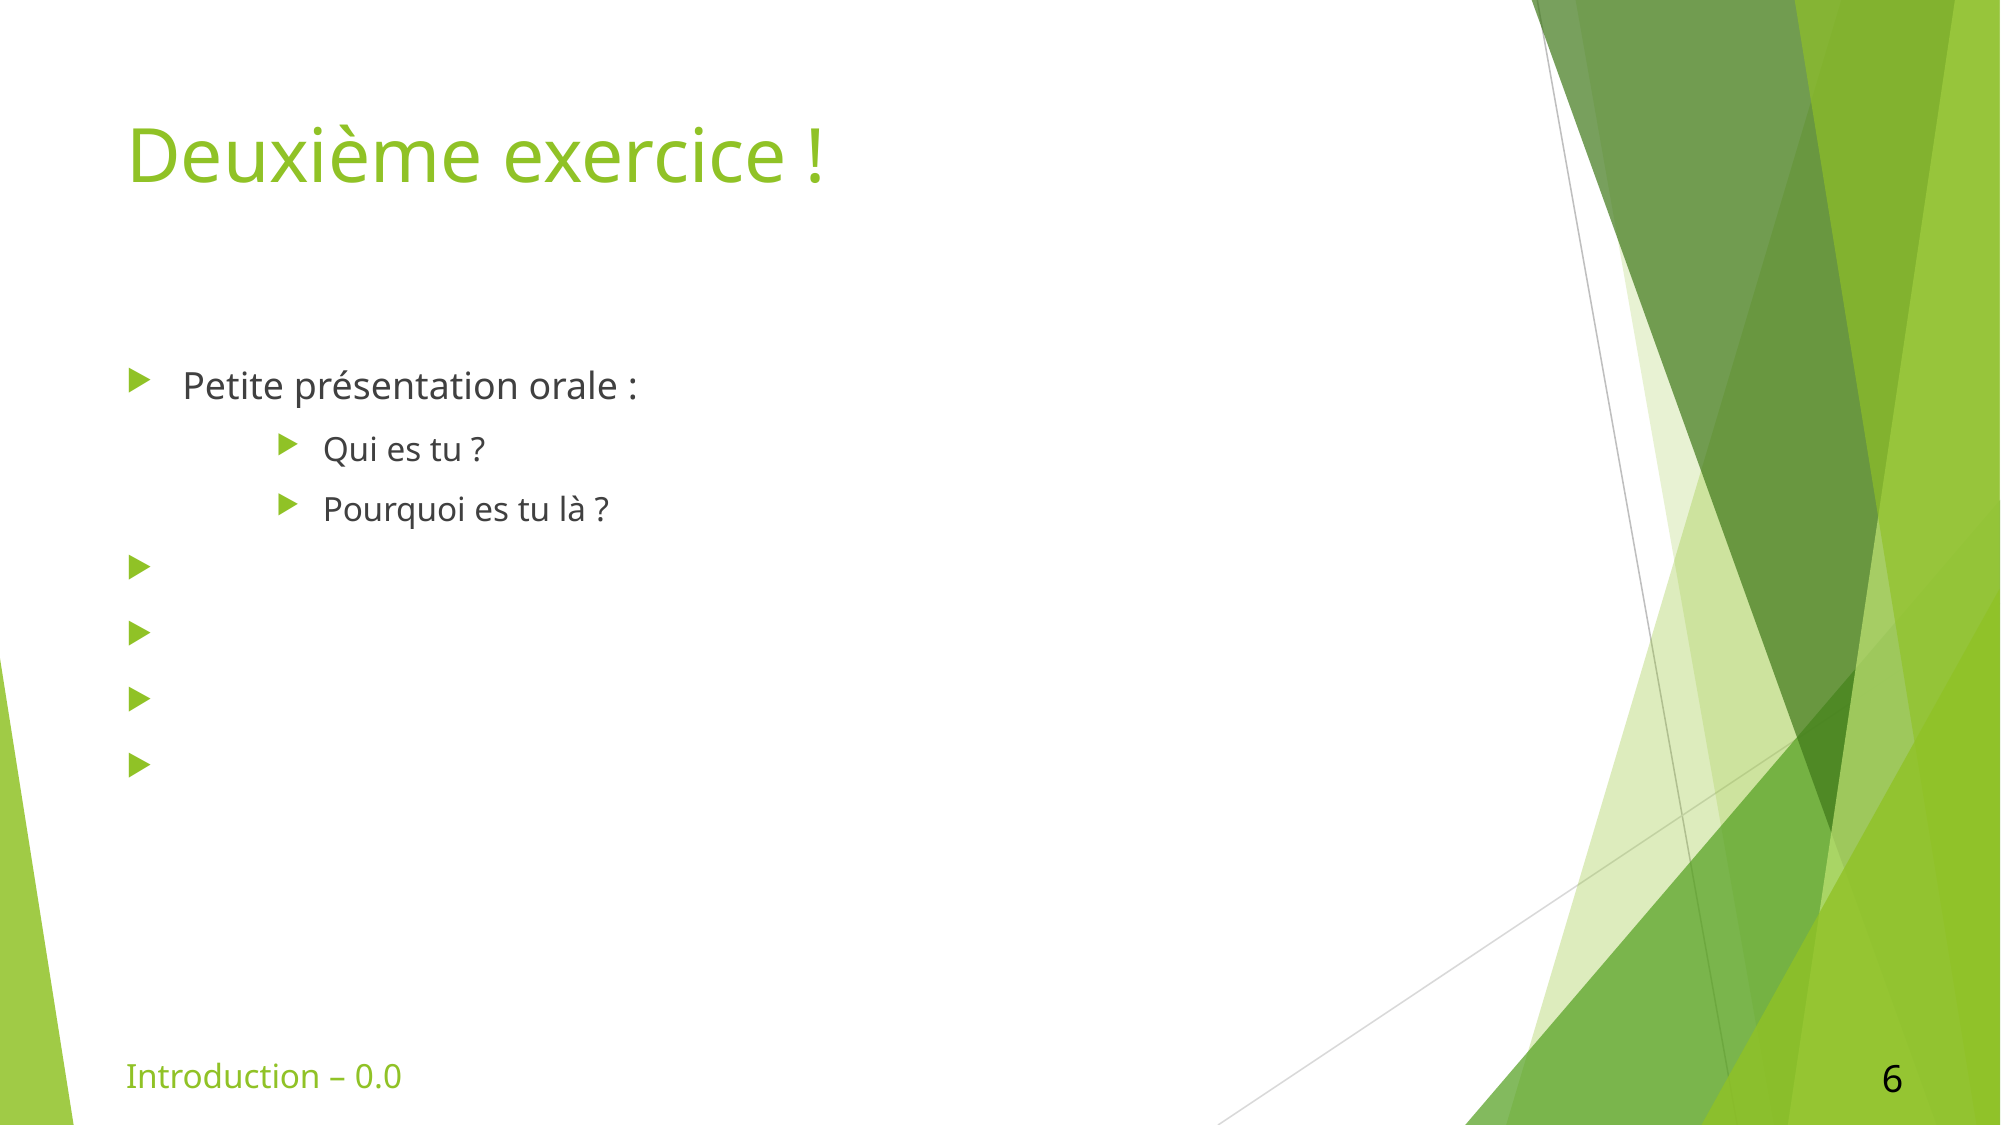

# Deuxième exercice !
Petite présentation orale :
Qui es tu ?
Pourquoi es tu là ?
Introduction – 0.0